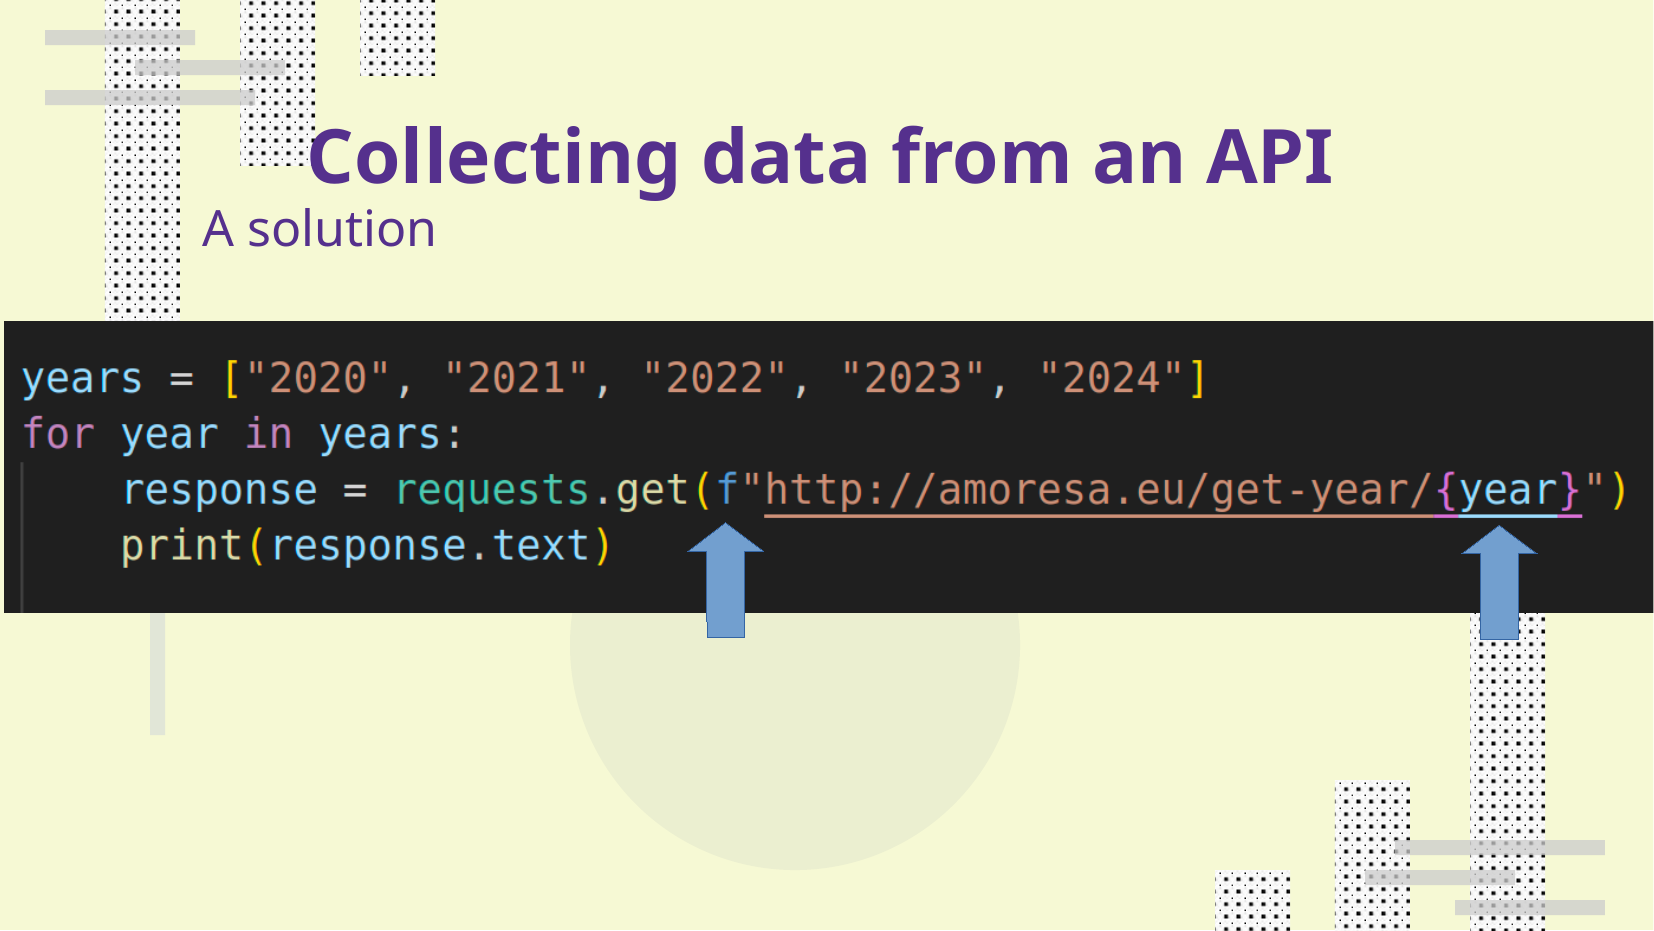

# Collecting data from an API
A solution